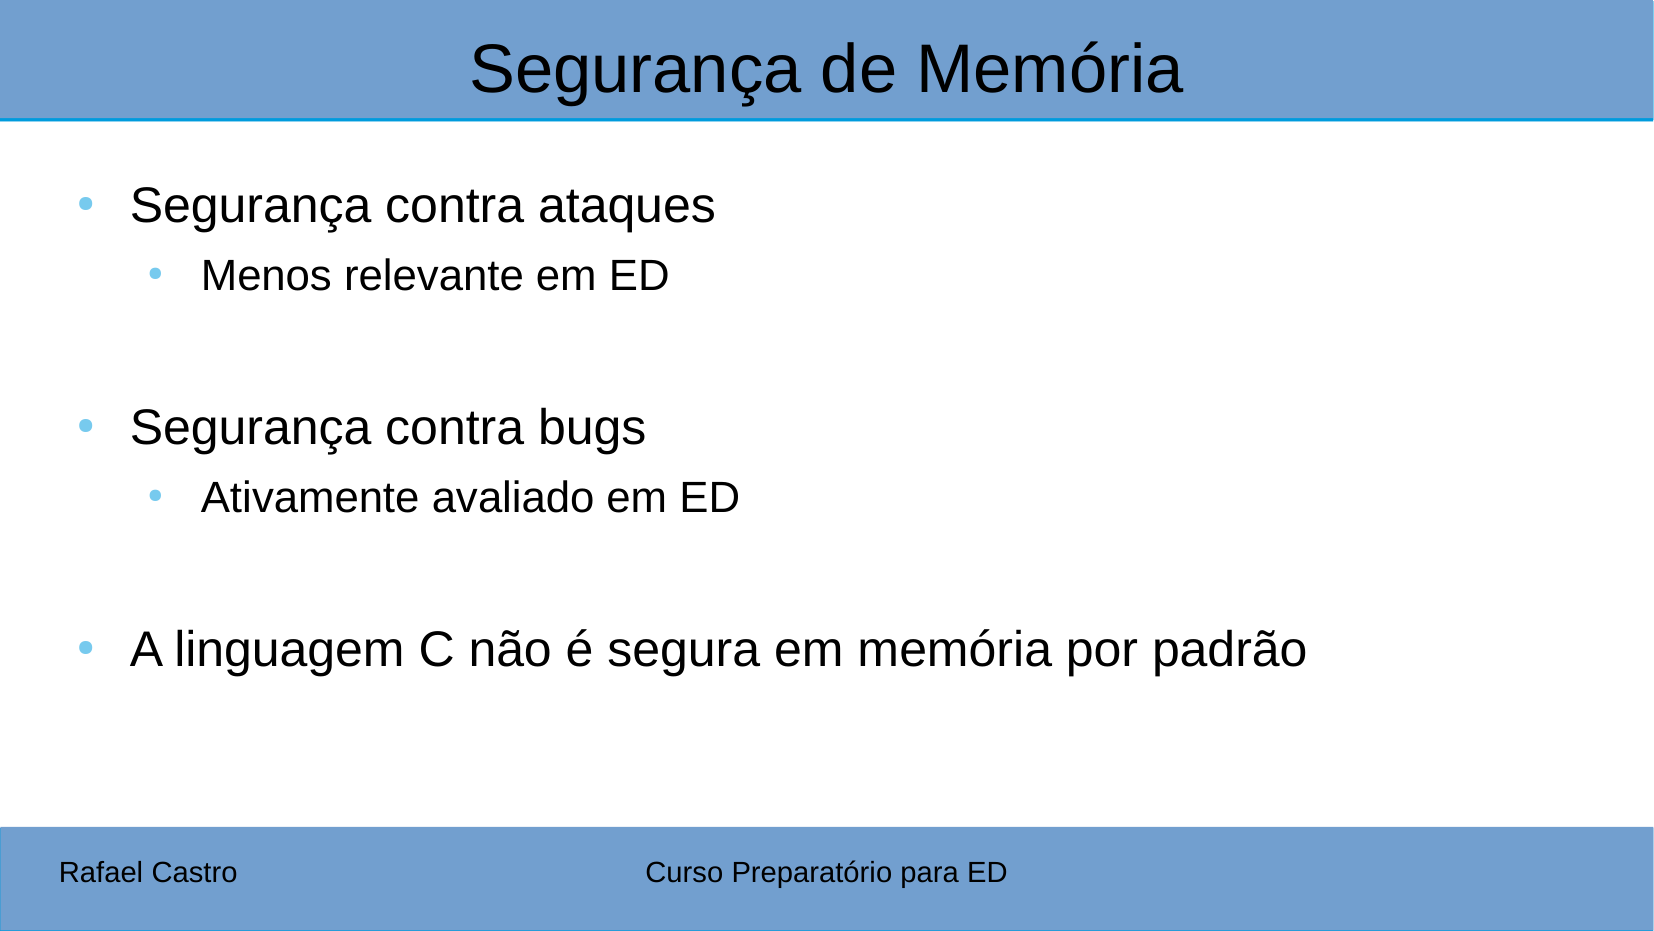

# Segurança de Memória
Segurança contra ataques
Menos relevante em ED
Segurança contra bugs
Ativamente avaliado em ED
A linguagem C não é segura em memória por padrão
Curso Preparatório para ED